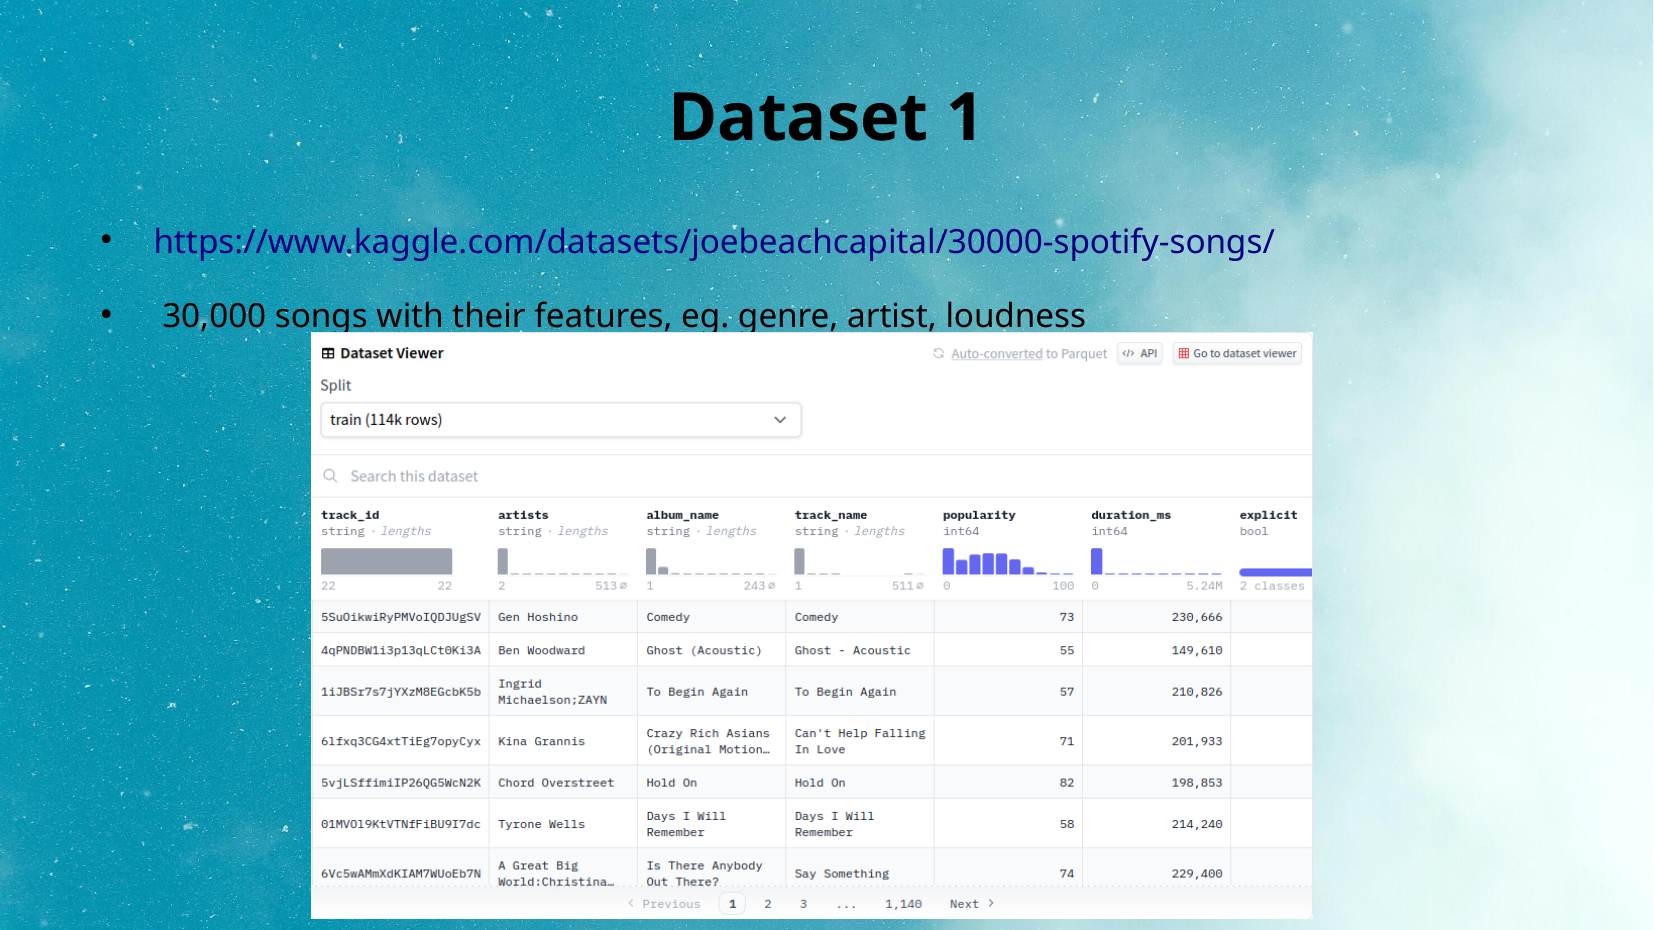

# Dataset 1
https://www.kaggle.com/datasets/joebeachcapital/30000-spotify-songs/
 30,000 songs with their features, eg. genre, artist, loudness